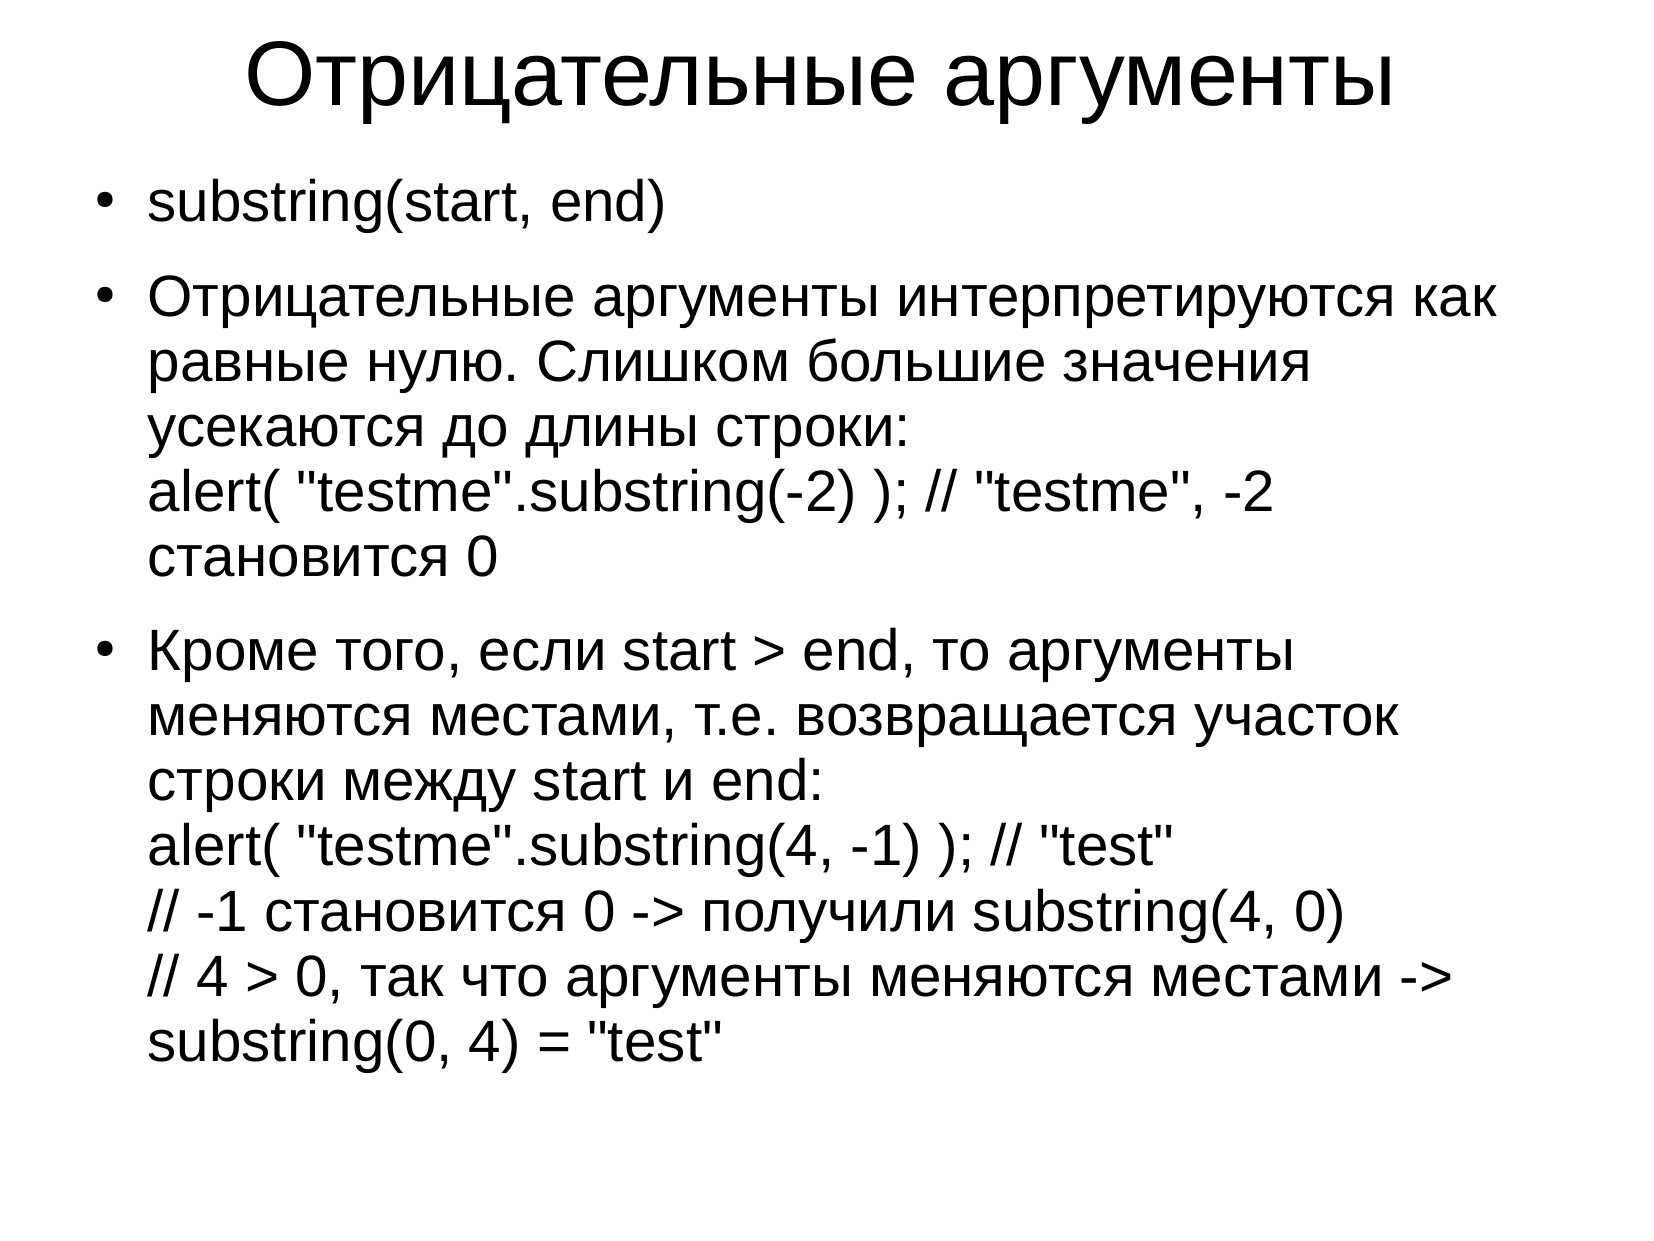

# Отрицательные аргументы
substring(start, end)
Отрицательные аргументы интерпретируются как равные нулю. Слишком большие значения усекаются до длины строки:
alert( "testme".substring(-2) ); // "testme", -2 становится 0
Кроме того, если start > end, то аргументы меняются местами, т.е. возвращается участок строки между start и end:
alert( "testme".substring(4, -1) ); // "test"
// -1 становится 0 -> получили substring(4, 0)
// 4 > 0, так что аргументы меняются местами -> substring(0, 4) = "test"